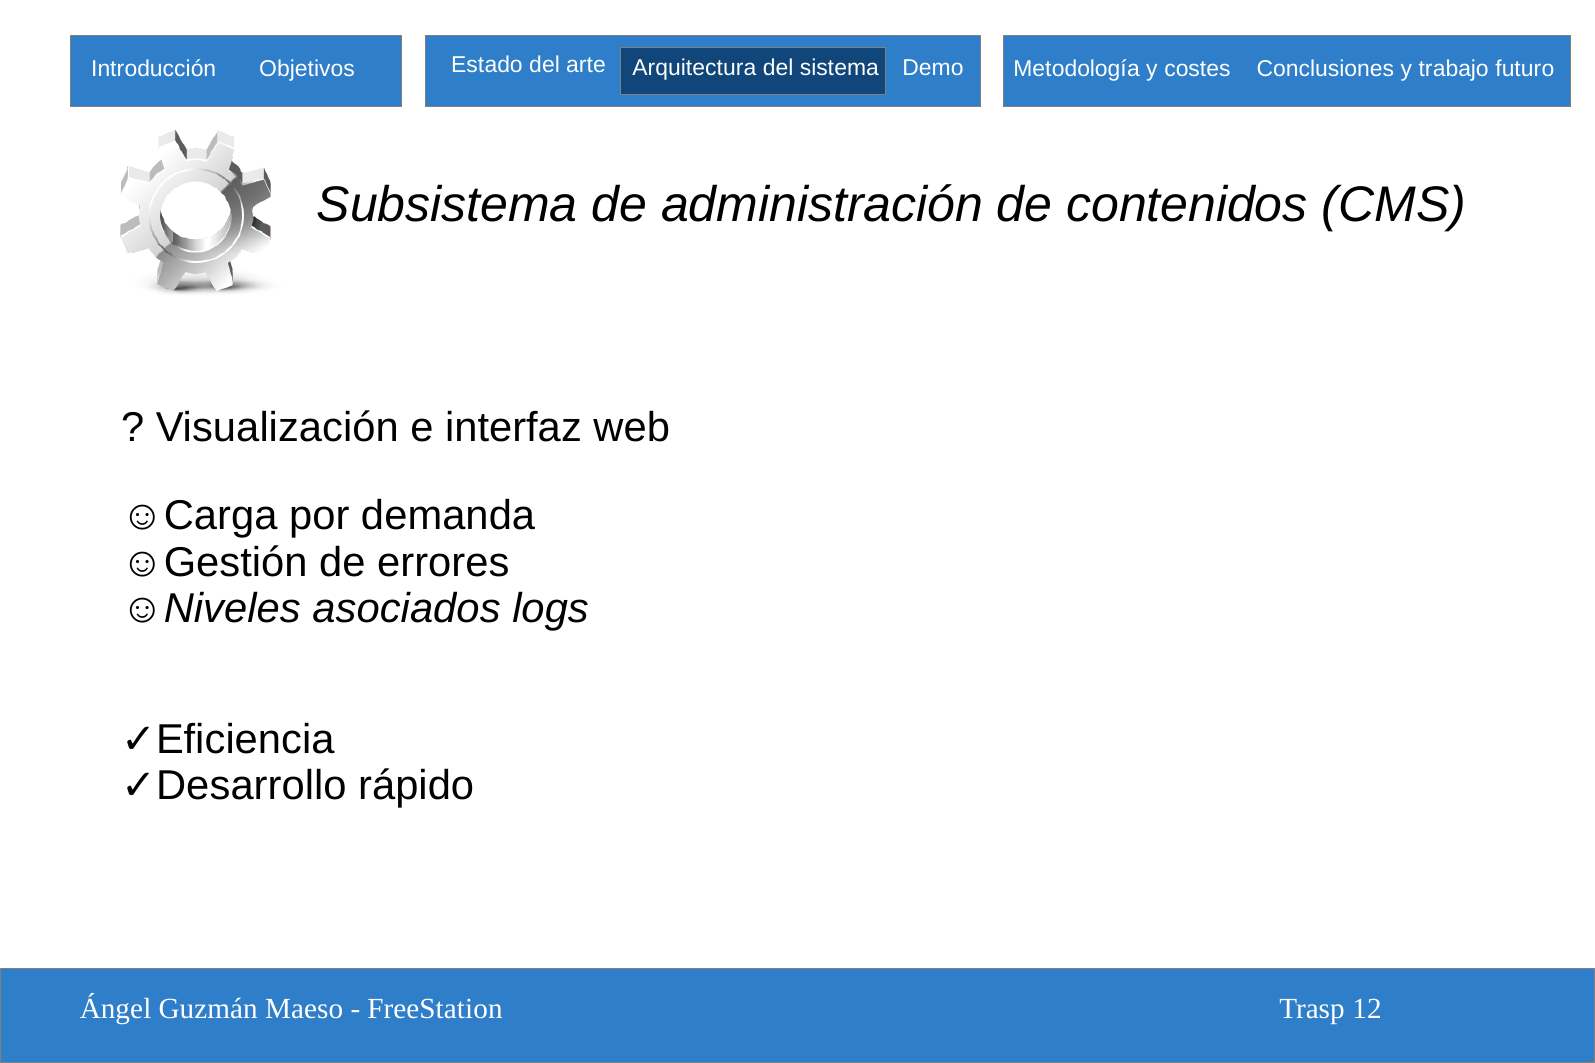

Metodología y costes
Conclusiones y trabajo futuro
Introducción
# Objetivos
Estado del arte
Estado del arte
Arquitectura del sistema
Arquitectura del sistema
Demo
Demo
Subsistema de administración de contenidos (CMS)
? Visualización e interfaz web
☺Carga por demanda
☺Gestión de errores
☺Niveles asociados logs
✓Eficiencia
✓Desarrollo rápido
12